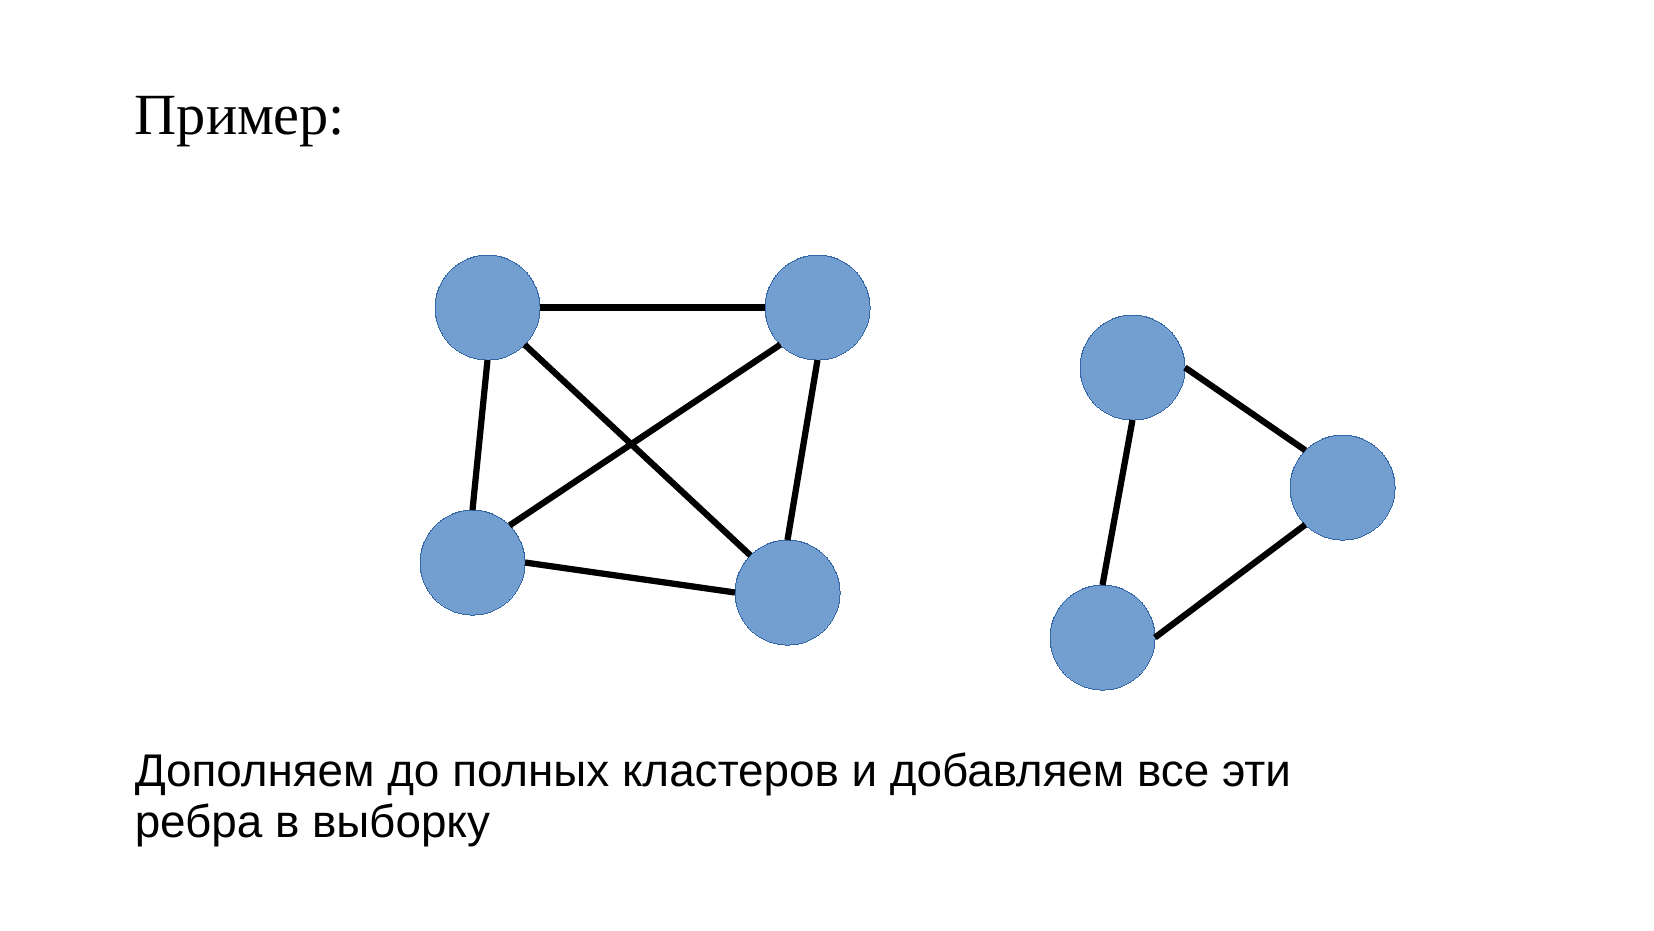

Пример:
Дополняем до полных кластеров и добавляем все эти ребра в выборку